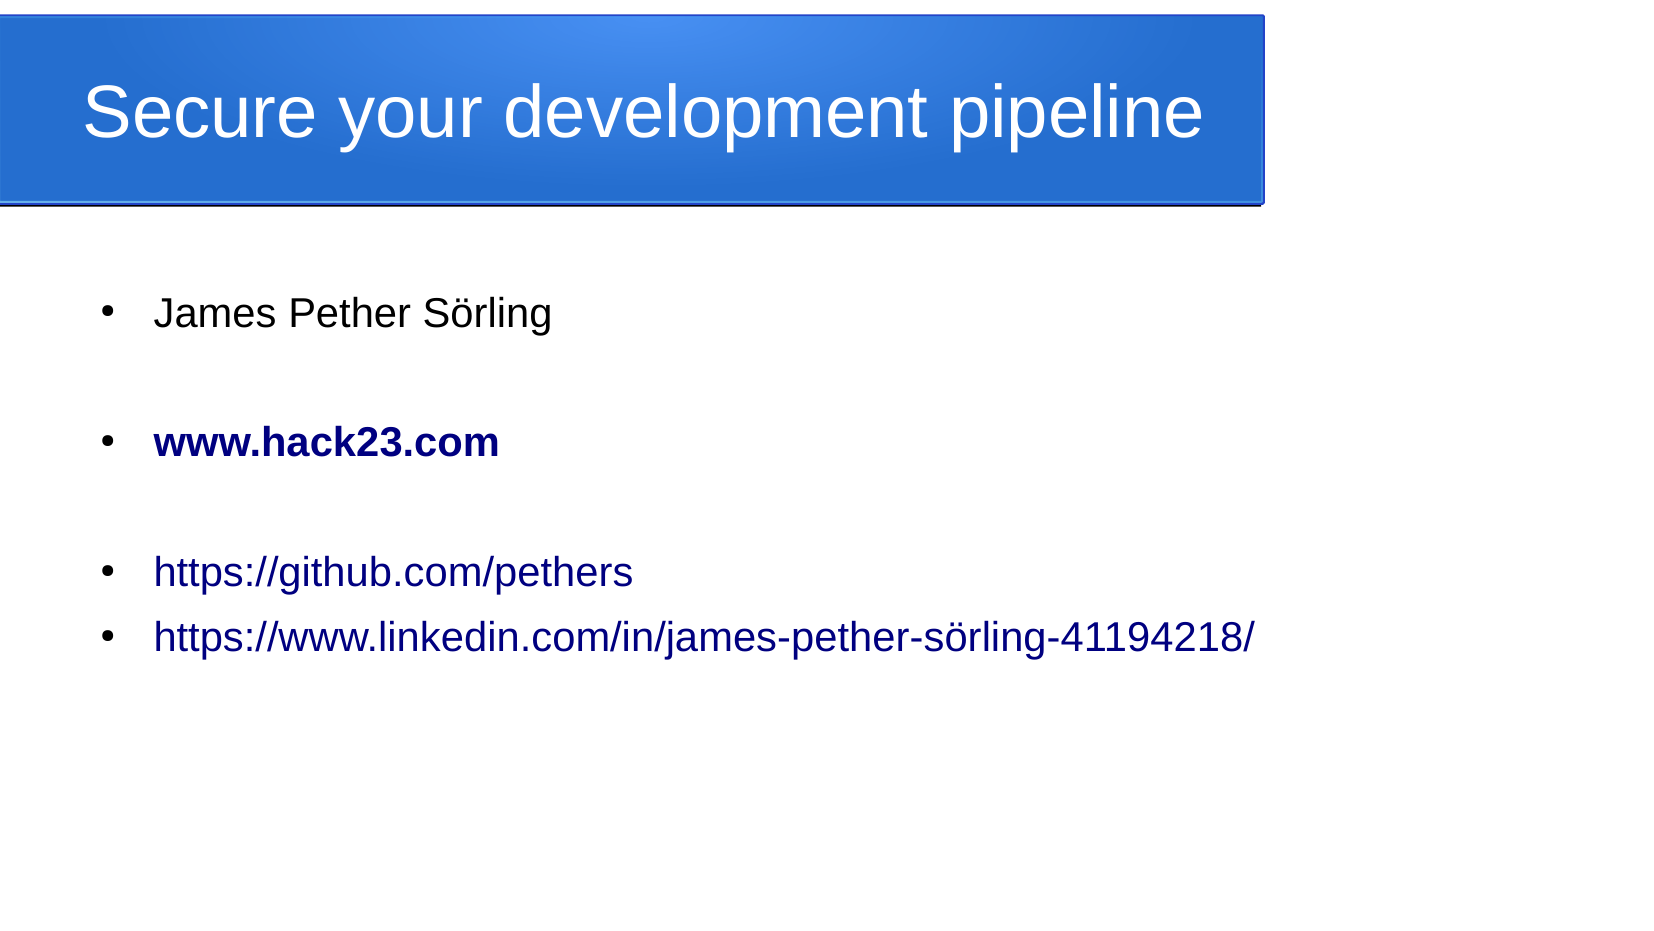

# Secure your development pipeline
James Pether Sörling
www.hack23.com
https://github.com/pethers
https://www.linkedin.com/in/james-pether-sörling-41194218/